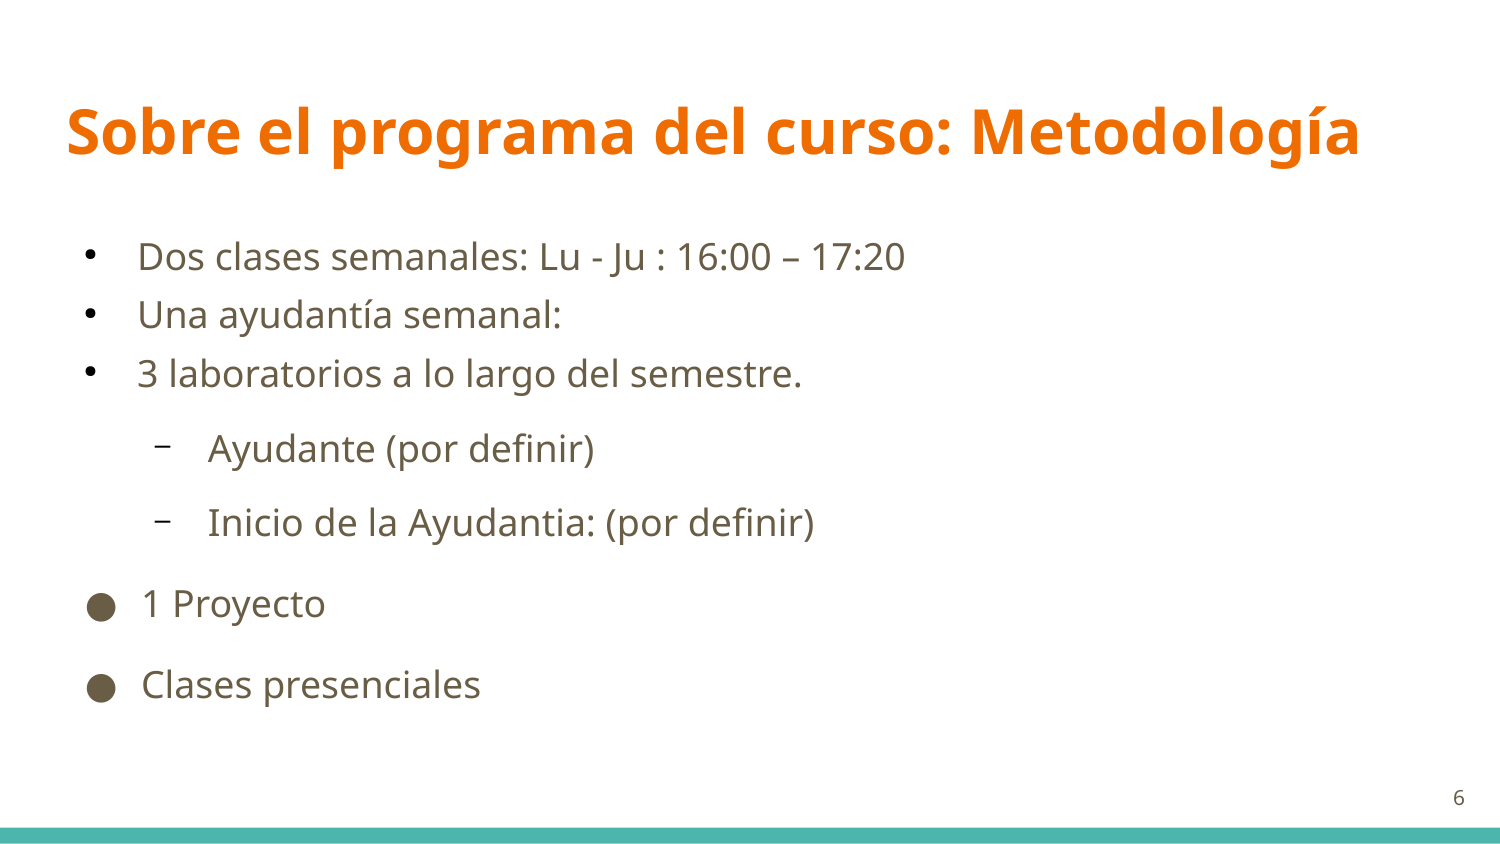

# Sobre el programa del curso: Metodología
Dos clases semanales: Lu - Ju : 16:00 – 17:20
Una ayudantía semanal:
3 laboratorios a lo largo del semestre.
Ayudante (por definir)
Inicio de la Ayudantia: (por definir)
1 Proyecto
Clases presenciales